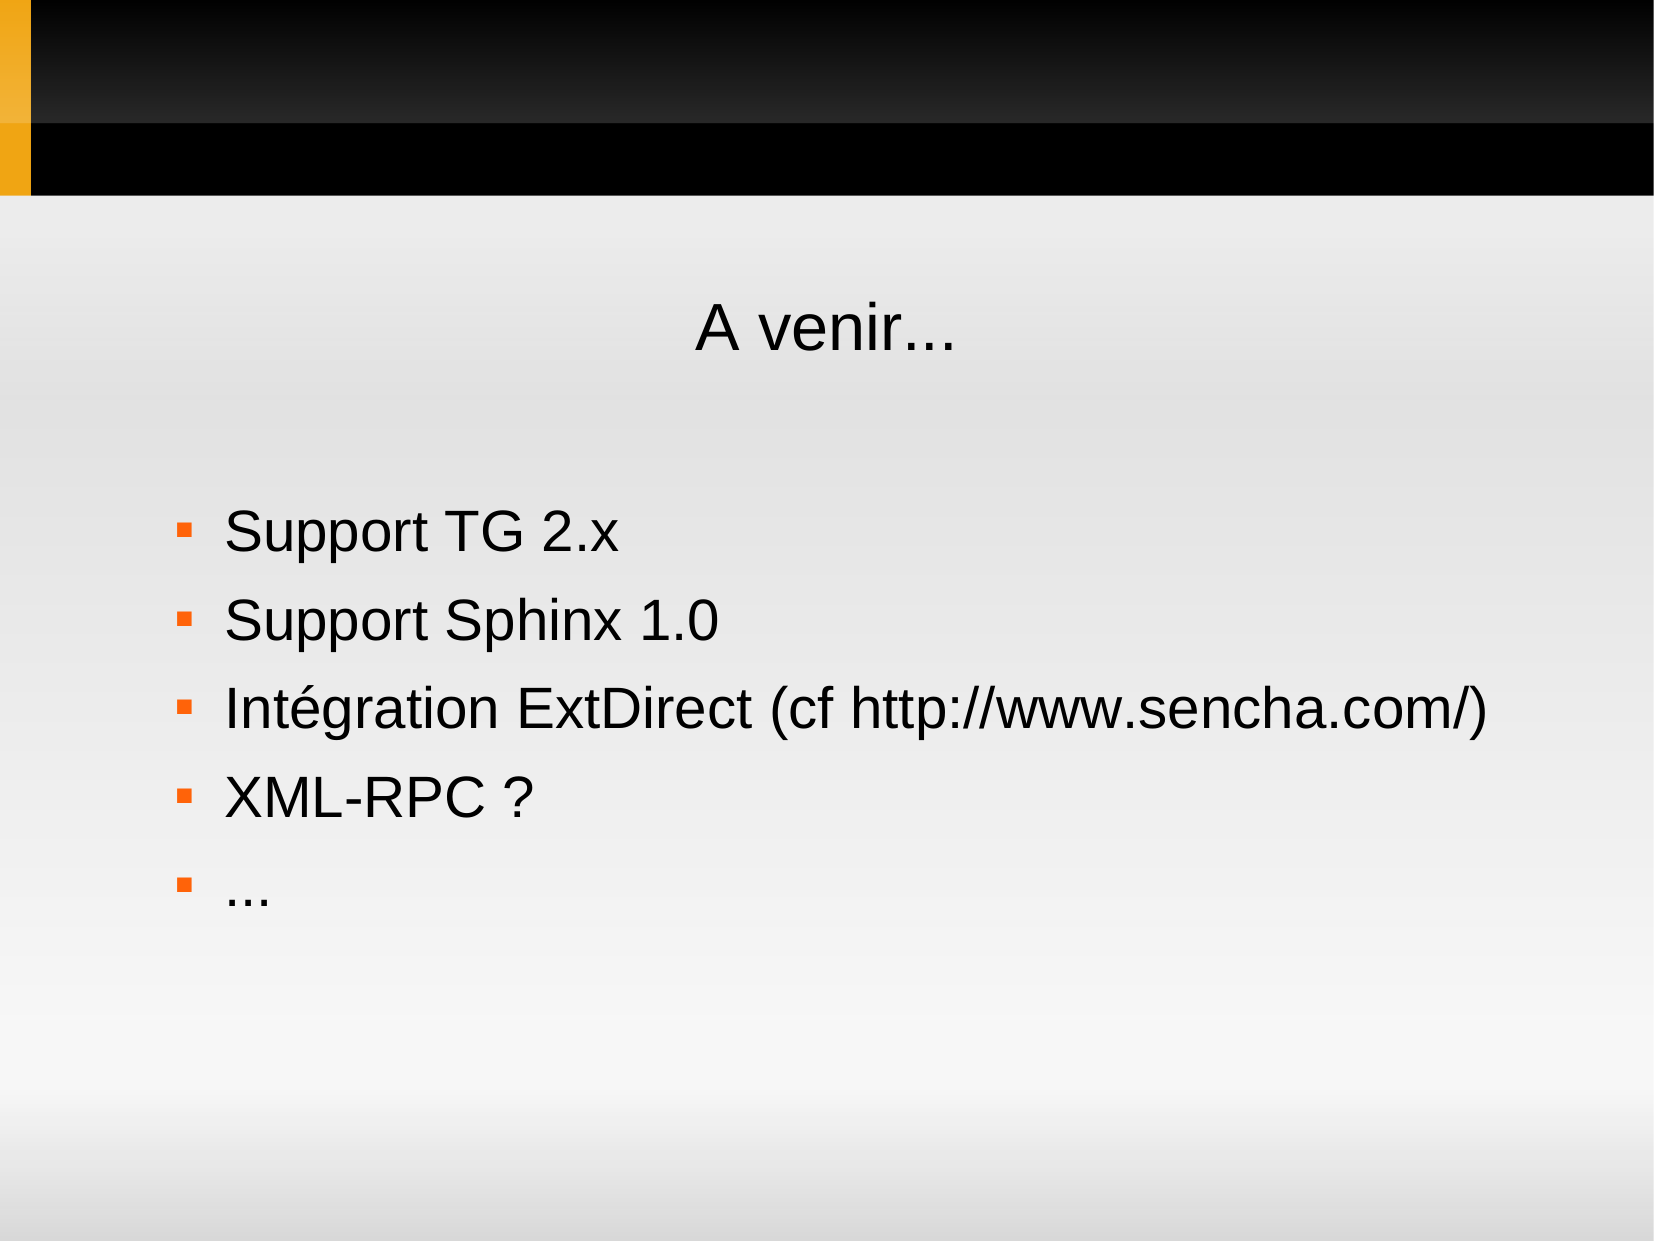

#
A venir...
Support TG 2.x
Support Sphinx 1.0
Intégration ExtDirect (cf http://www.sencha.com/)
XML-RPC ?
...